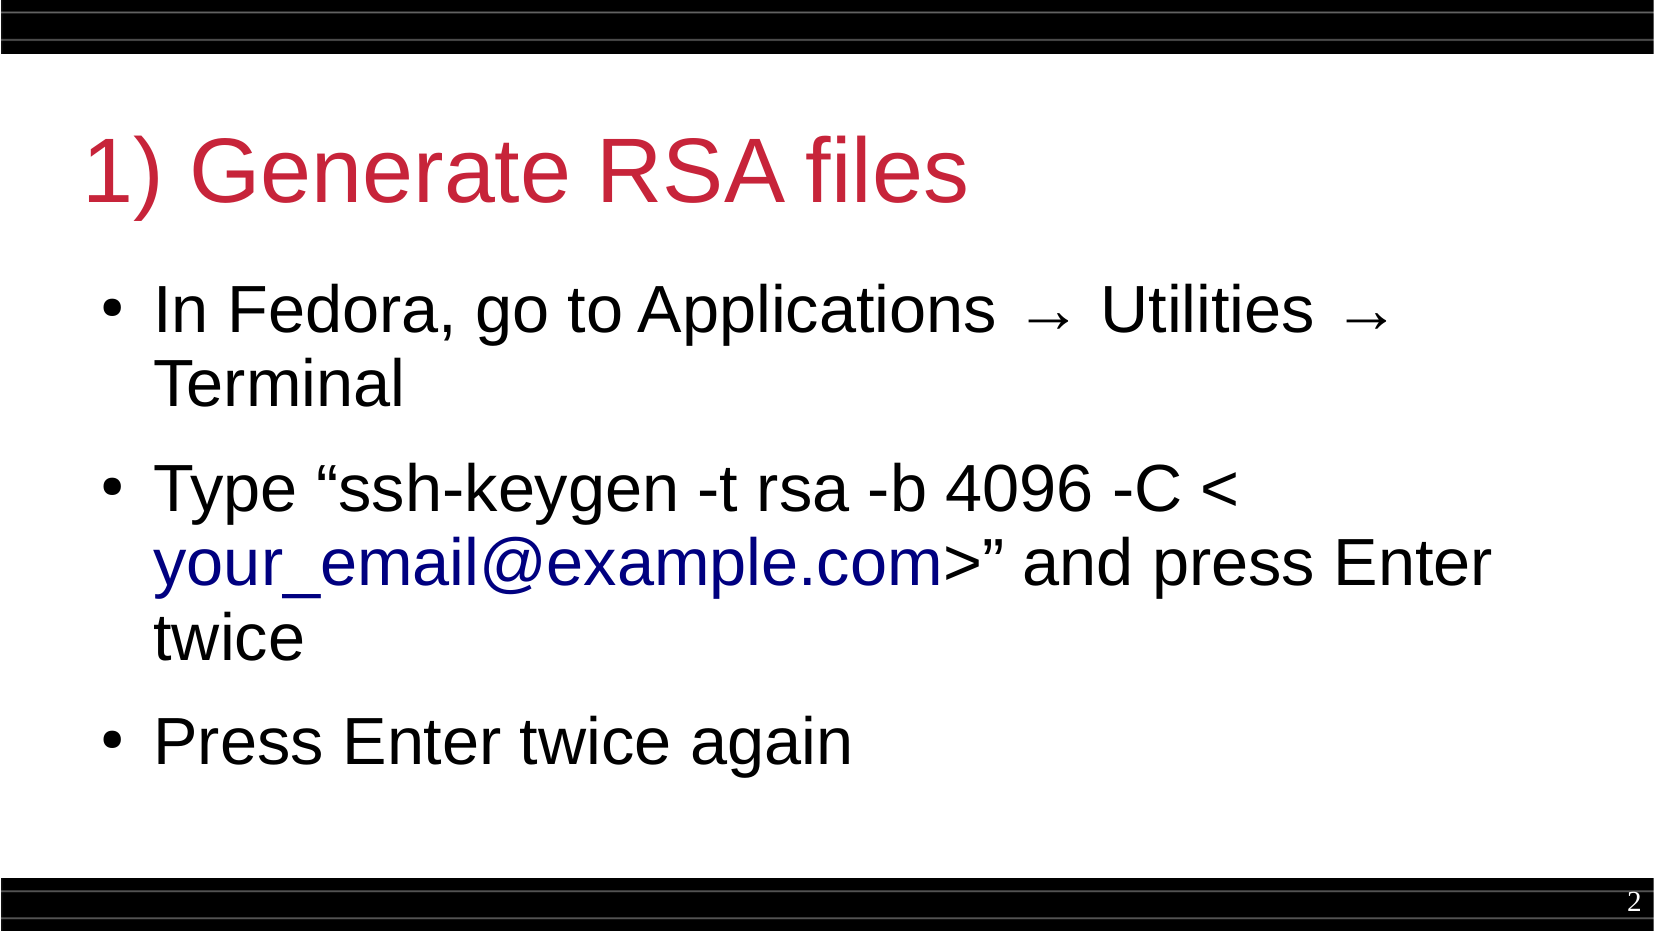

# 1) Generate RSA files
In Fedora, go to Applications → Utilities → Terminal
Type “ssh-keygen -t rsa -b 4096 -C <your_email@example.com>” and press Enter twice
Press Enter twice again